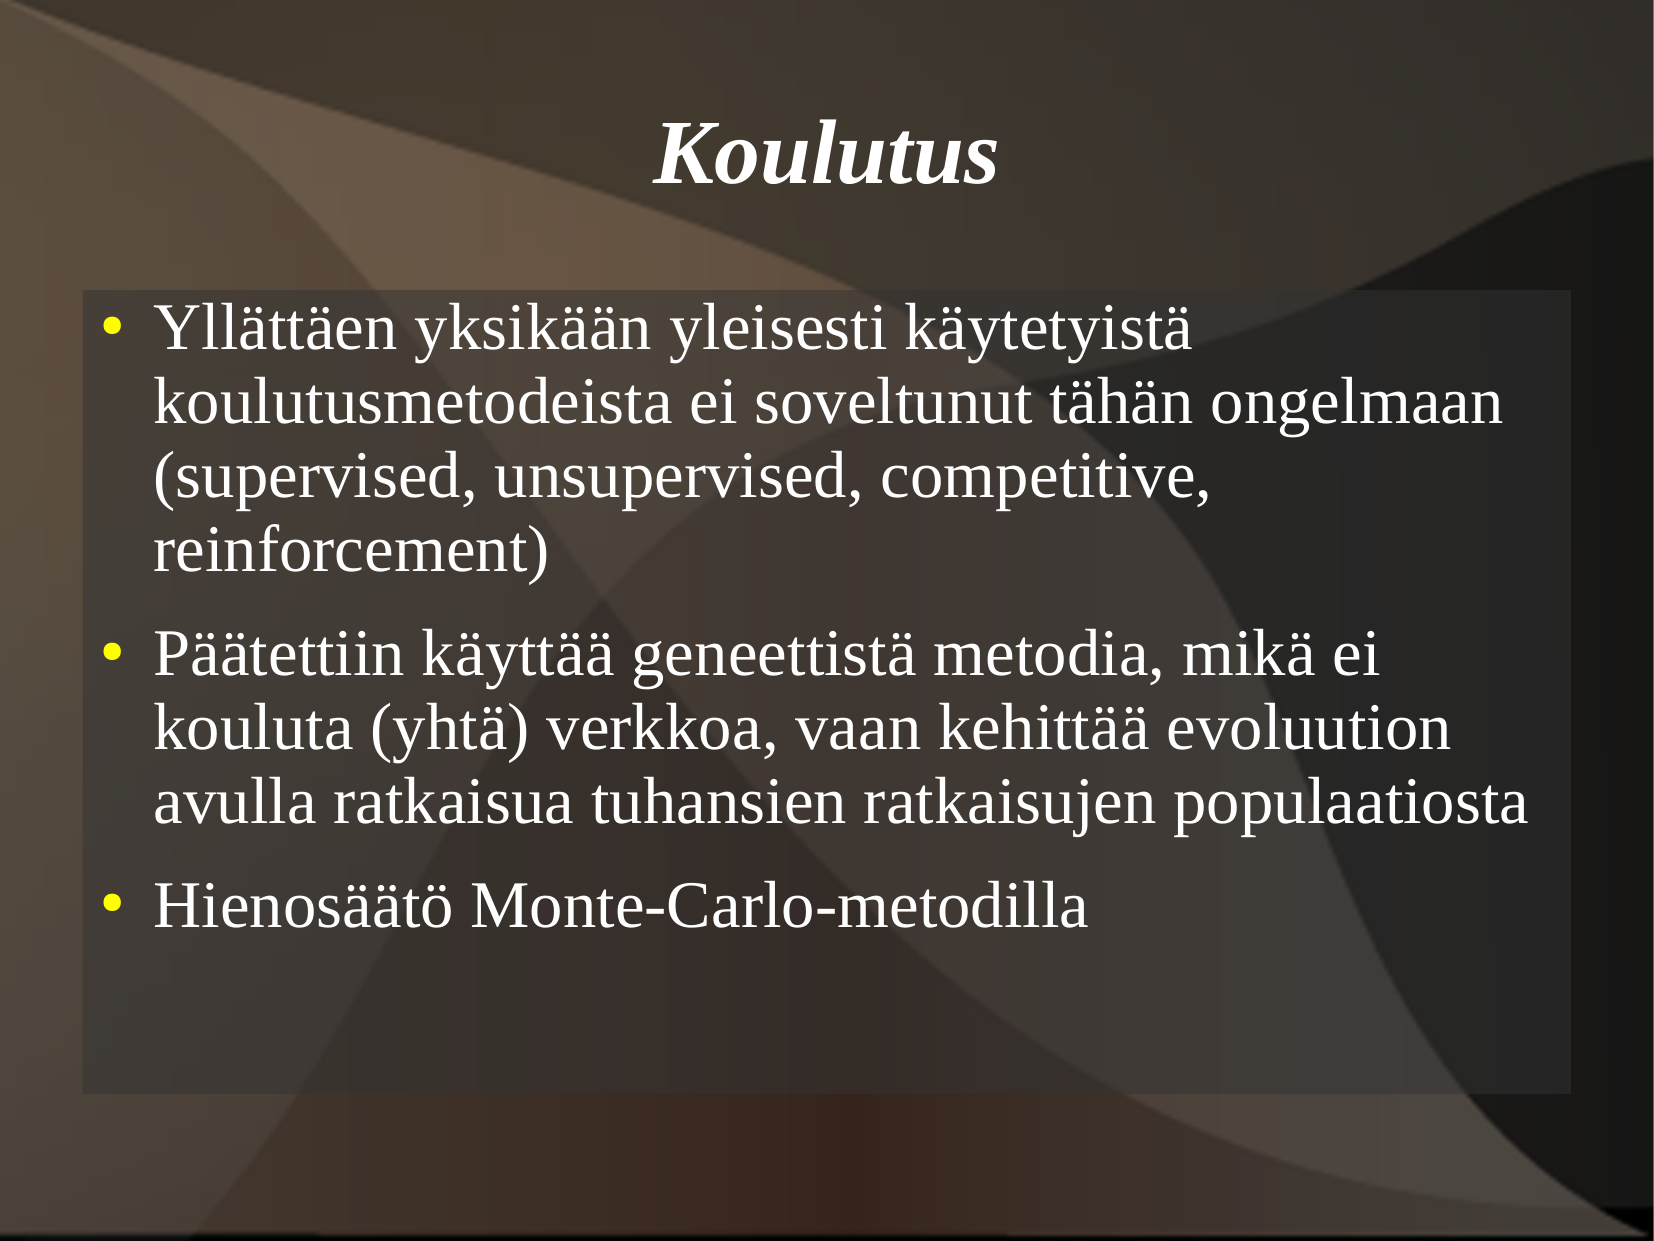

# Koulutus
Yllättäen yksikään yleisesti käytetyistä koulutusmetodeista ei soveltunut tähän ongelmaan (supervised, unsupervised, competitive, reinforcement)
Päätettiin käyttää geneettistä metodia, mikä ei kouluta (yhtä) verkkoa, vaan kehittää evoluution avulla ratkaisua tuhansien ratkaisujen populaatiosta
Hienosäätö Monte-Carlo-metodilla